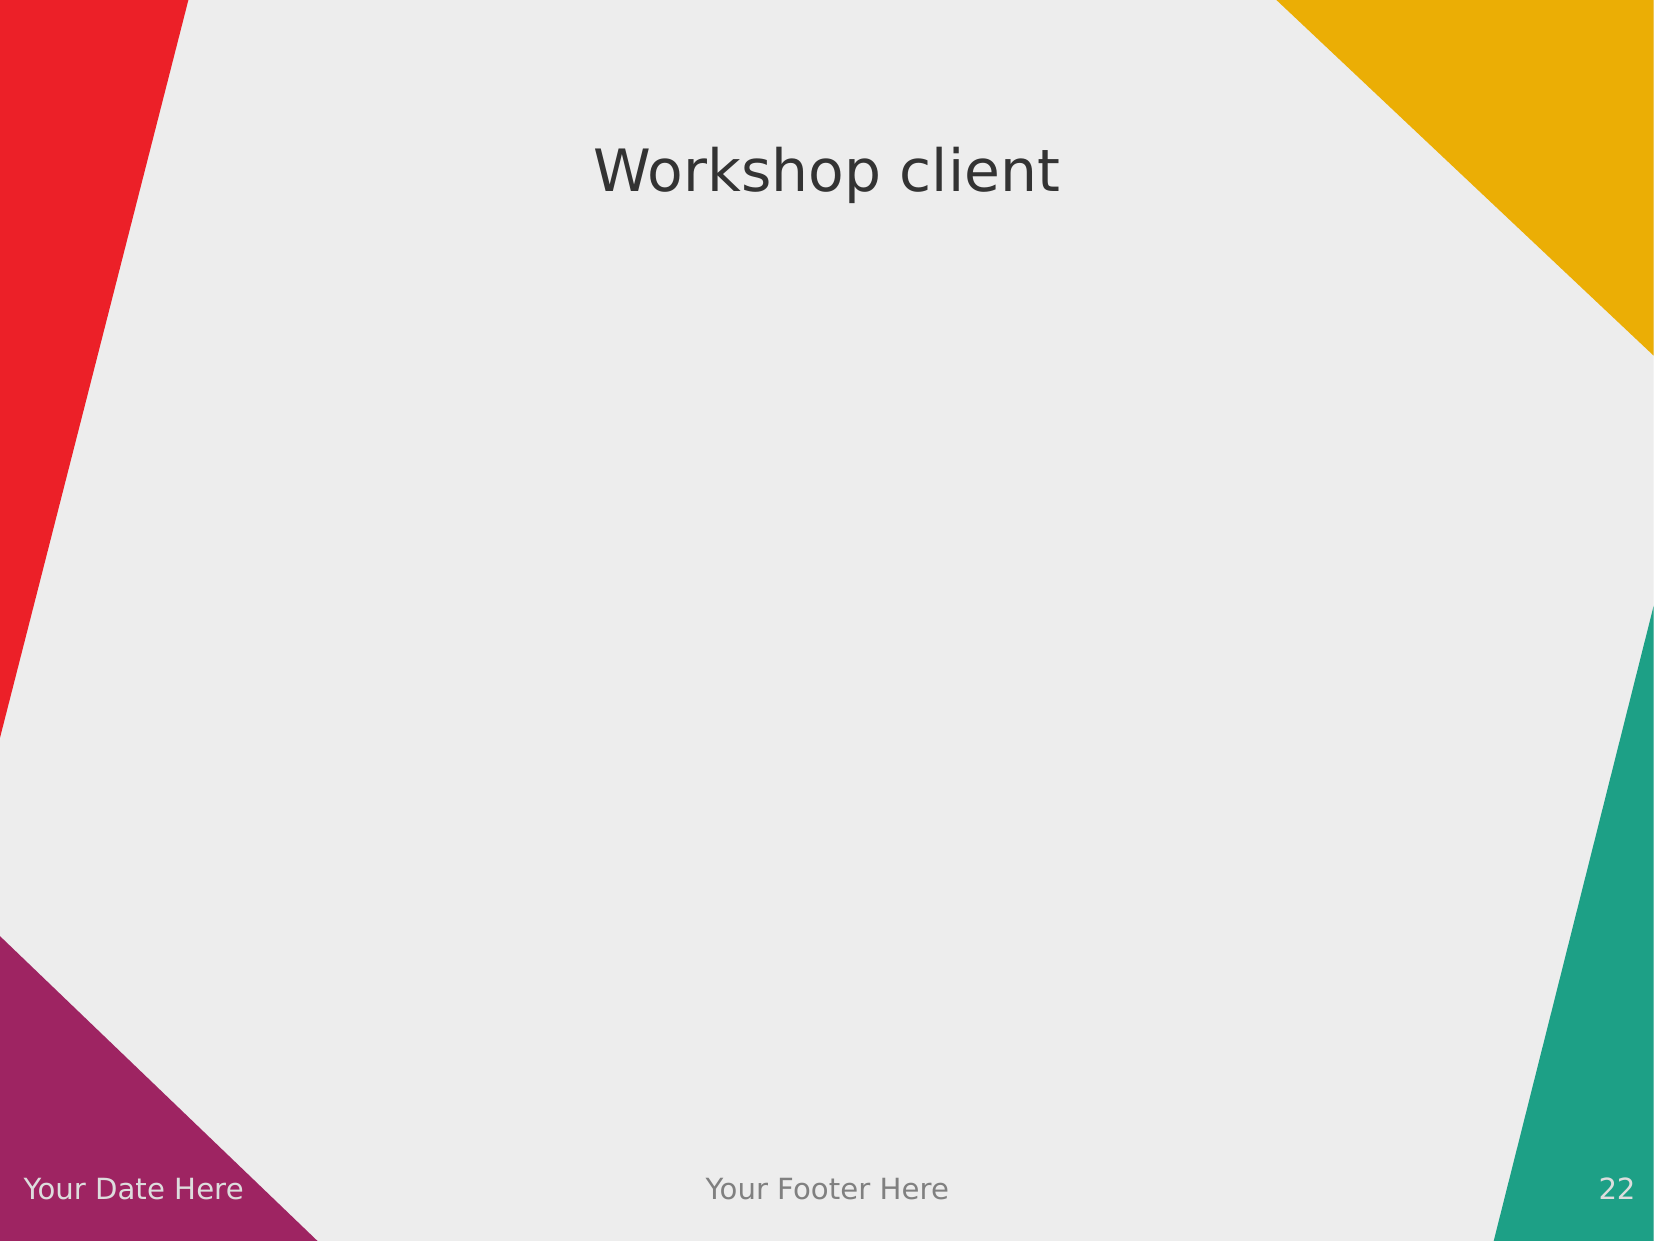

# Workshop client
Your Date Here
Your Footer Here
22